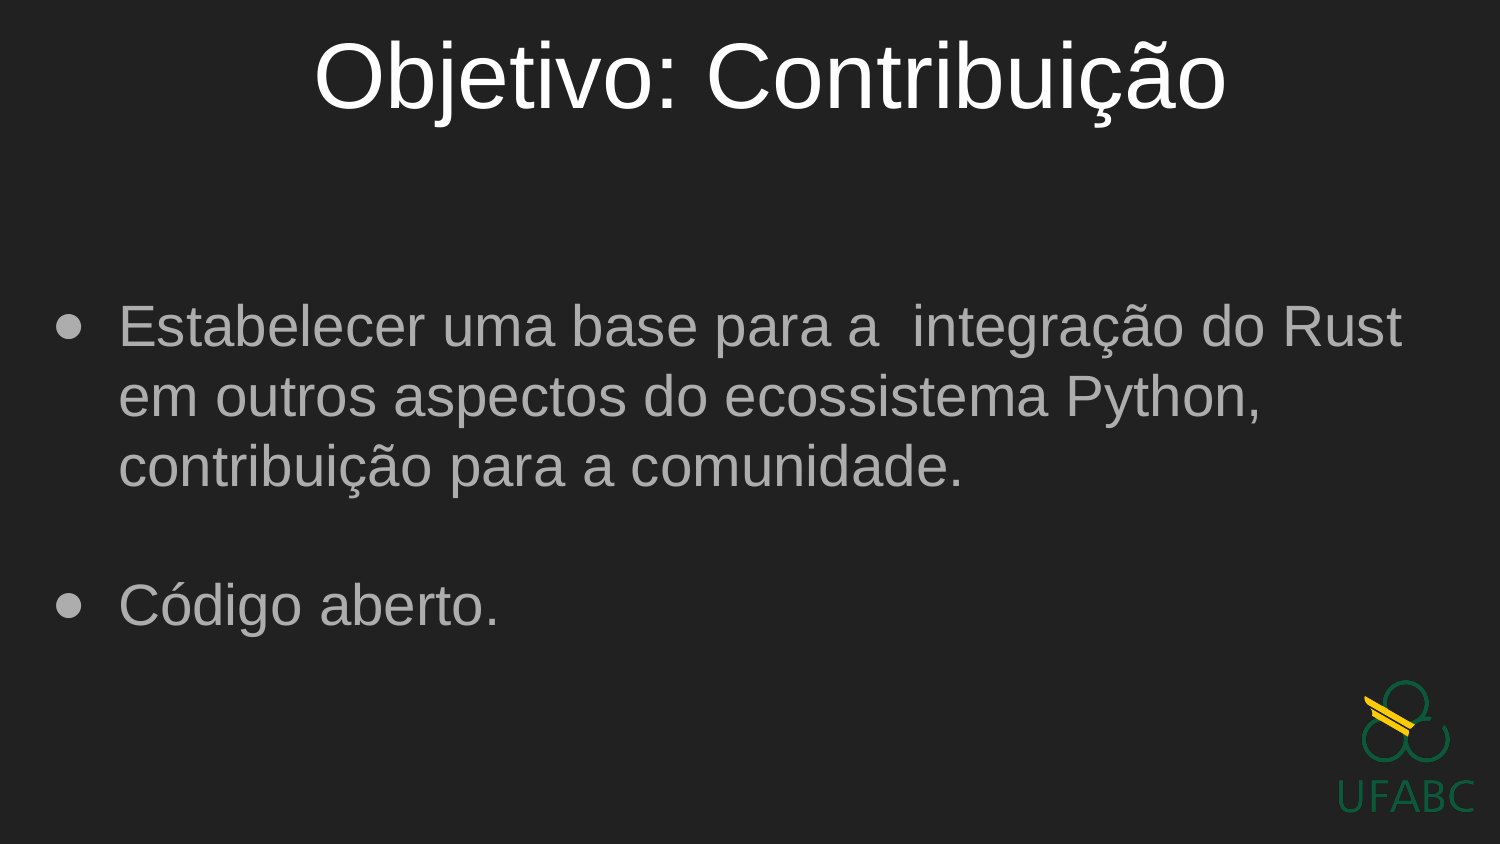

Objetivo: Contribuição
# Estabelecer uma base para a integração do Rust em outros aspectos do ecossistema Python, contribuição para a comunidade.
Código aberto.